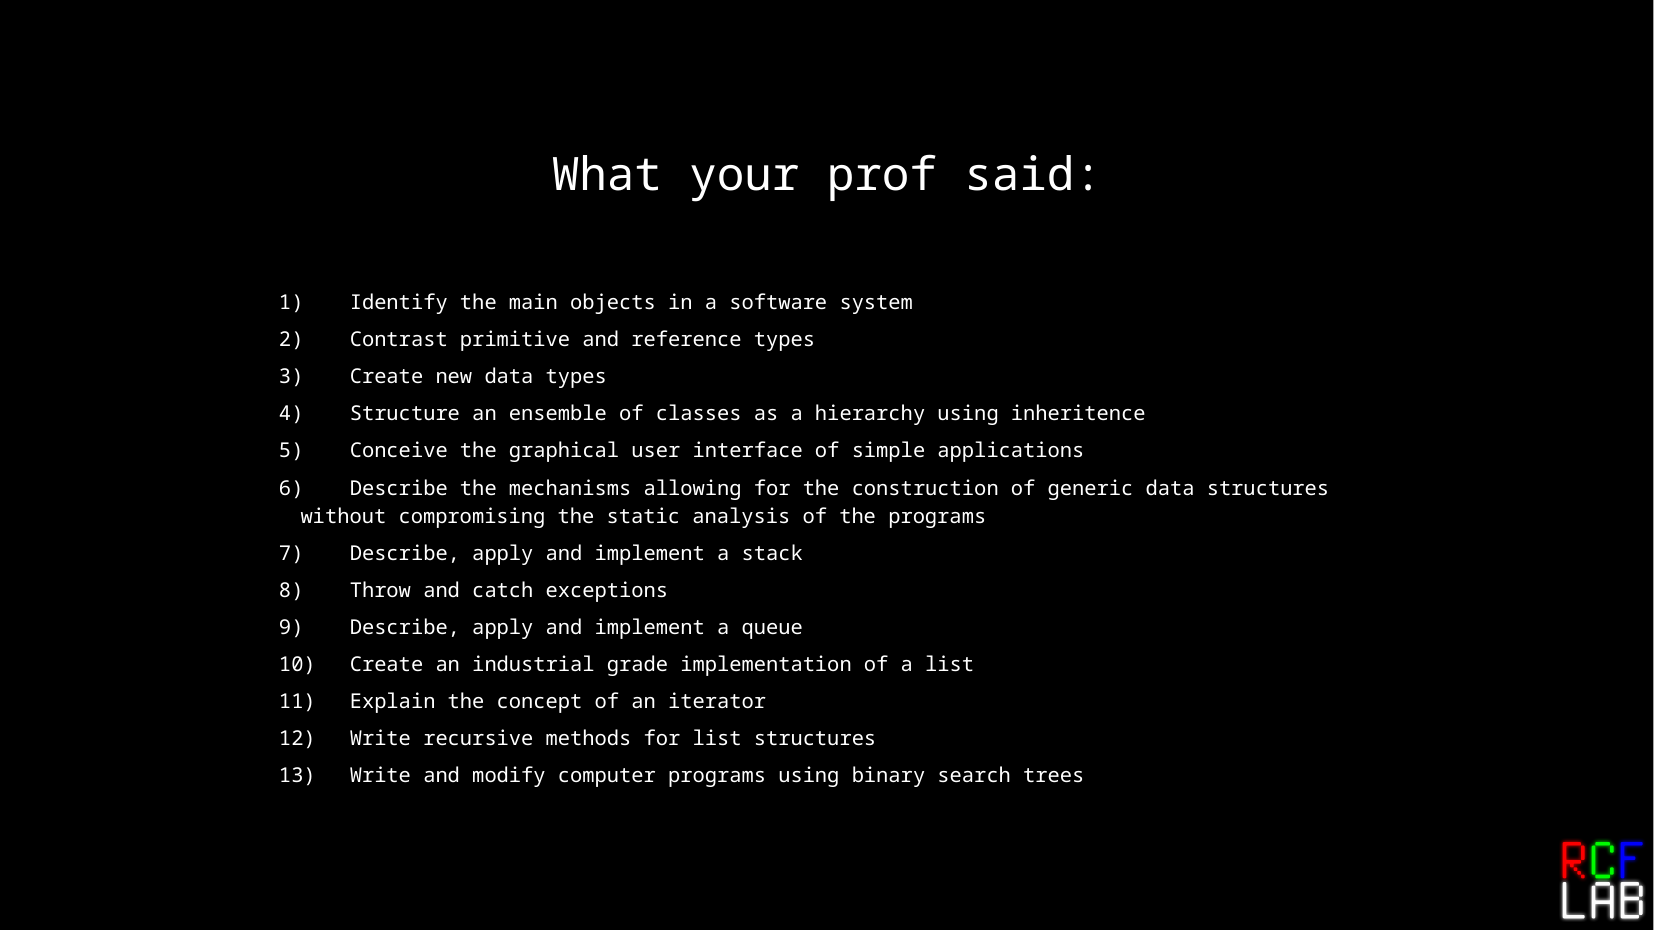

# What your prof said:
 Identify the main objects in a software system
 Contrast primitive and reference types
 Create new data types
 Structure an ensemble of classes as a hierarchy using inheritence
 Conceive the graphical user interface of simple applications
 Describe the mechanisms allowing for the construction of generic data structures without compromising the static analysis of the programs
 Describe, apply and implement a stack
 Throw and catch exceptions
 Describe, apply and implement a queue
 Create an industrial grade implementation of a list
 Explain the concept of an iterator
 Write recursive methods for list structures
 Write and modify computer programs using binary search trees